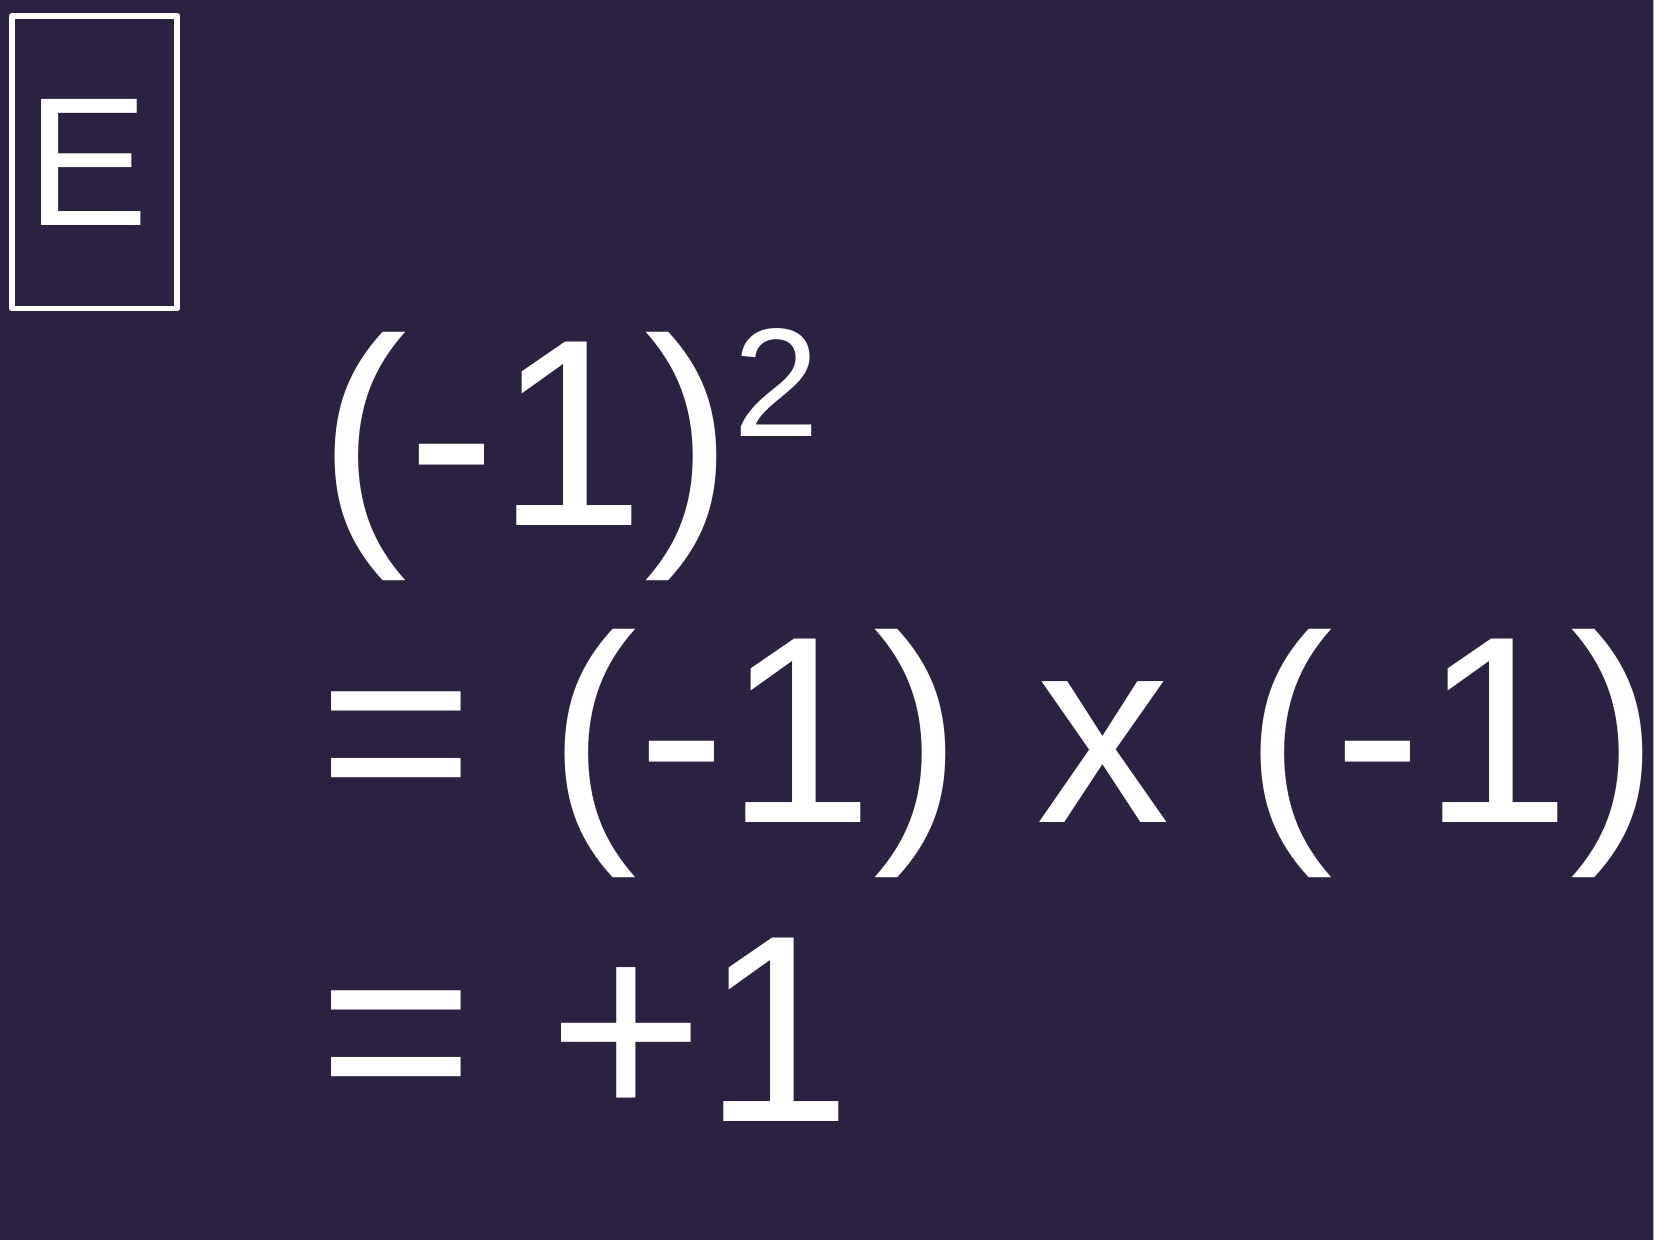

E
# (-1)2 = (-1) x (-1) = +1